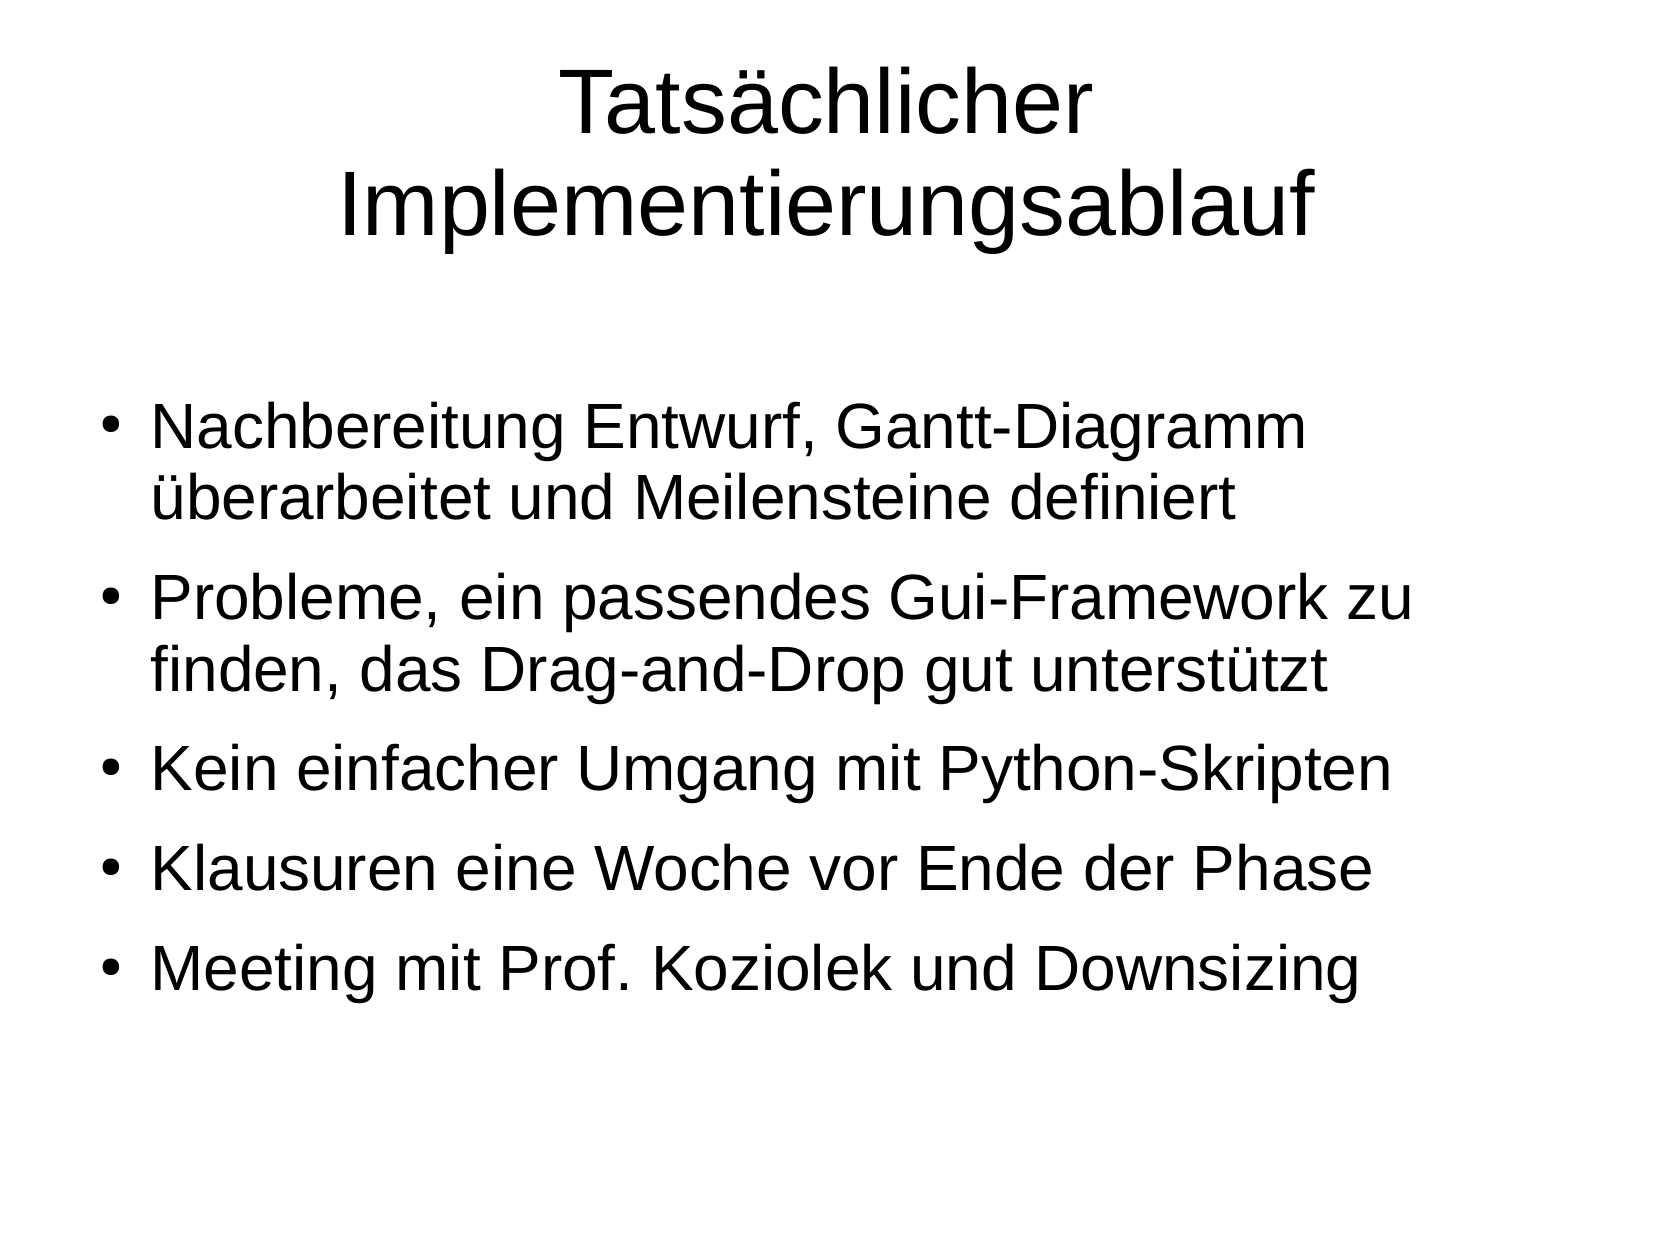

# Tatsächlicher Implementierungsablauf
Nachbereitung Entwurf, Gantt-Diagramm überarbeitet und Meilensteine definiert
Probleme, ein passendes Gui-Framework zu finden, das Drag-and-Drop gut unterstützt
Kein einfacher Umgang mit Python-Skripten
Klausuren eine Woche vor Ende der Phase
Meeting mit Prof. Koziolek und Downsizing